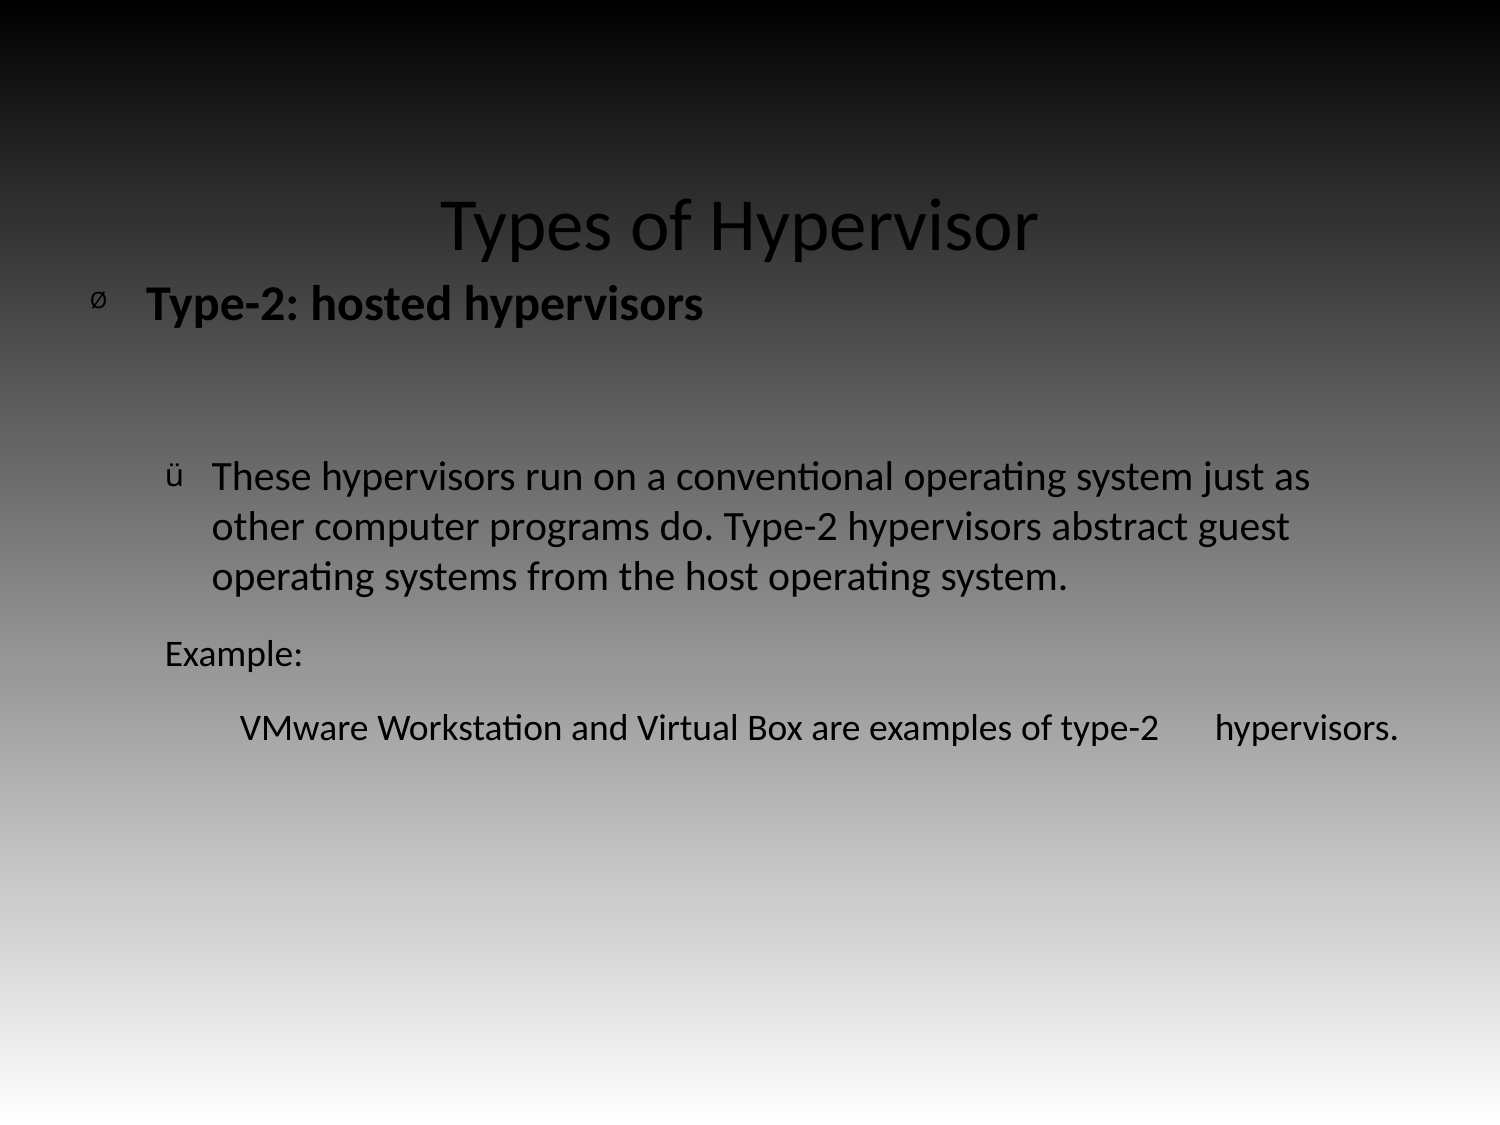

# Types of Hypervisor
Type-2: hosted hypervisors
These hypervisors run on a conventional operating system just as other computer programs do. Type-2 hypervisors abstract guest operating systems from the host operating system.
Example:
	VMware Workstation and Virtual Box are examples of type-2 	hypervisors.